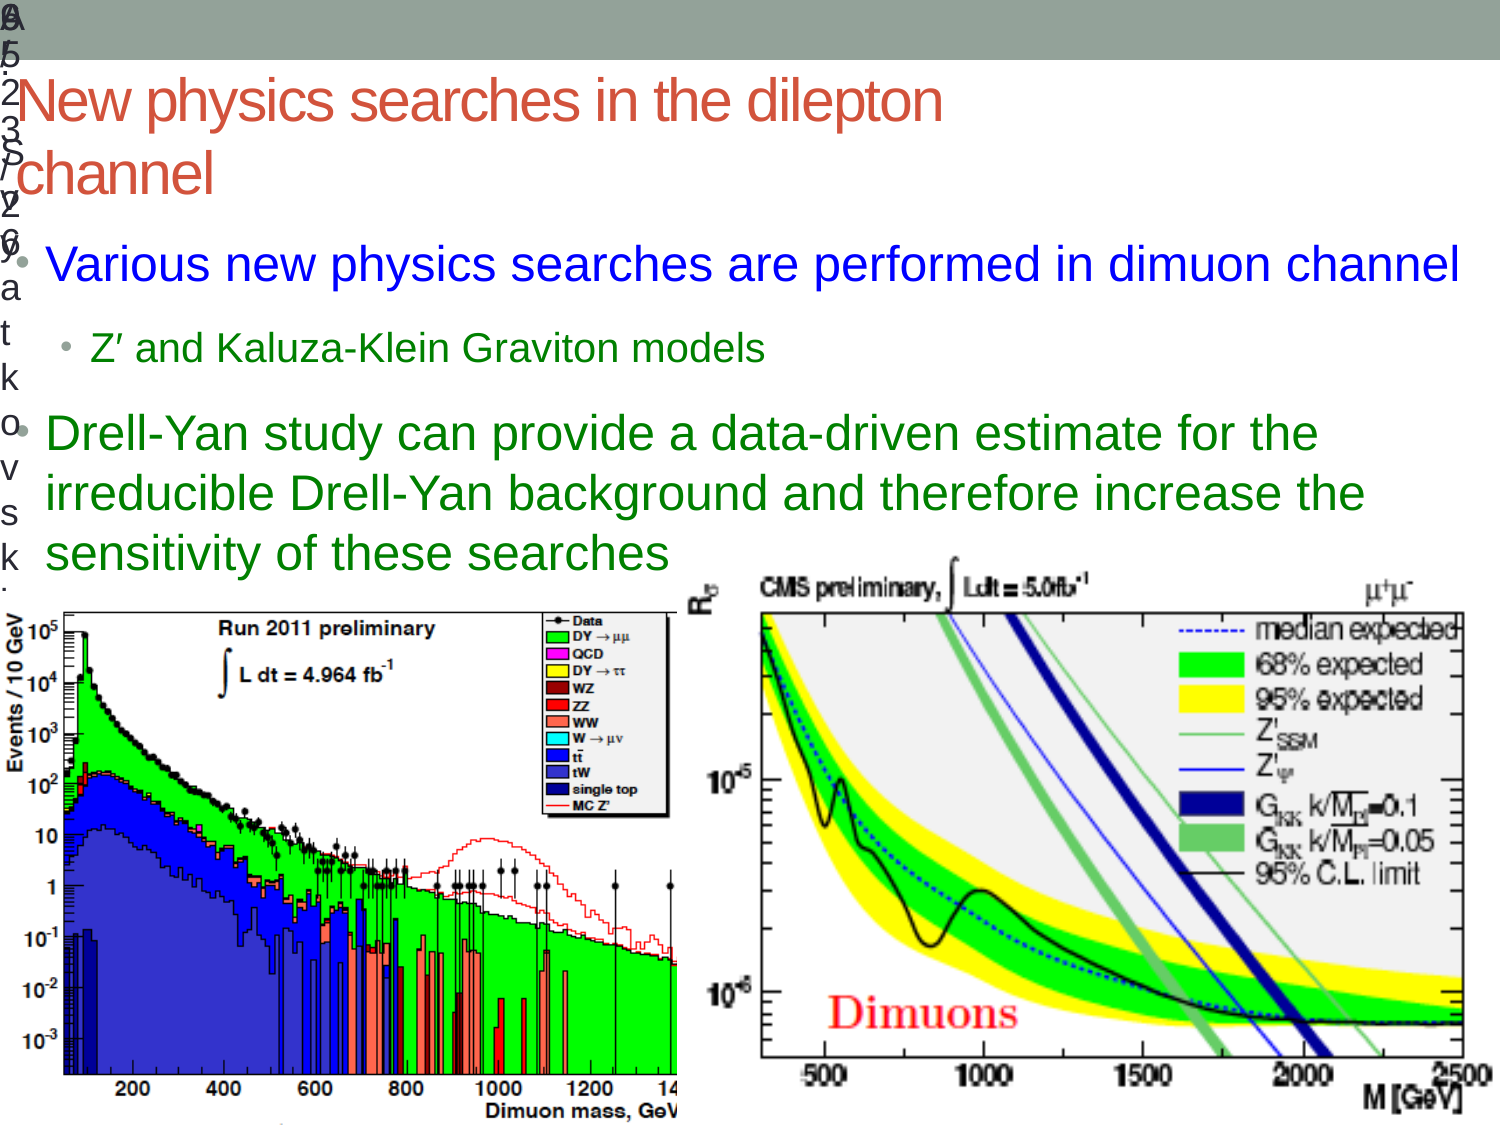

A. Svyatkovskiy
# New physics searches in the dilepton channel
Various new physics searches are performed in dimuon channel
Z′ and Kaluza-Klein Graviton models
Drell-Yan study can provide a data-driven estimate for the irreducible Drell-Yan background and therefore increase the sensitivity of these searches